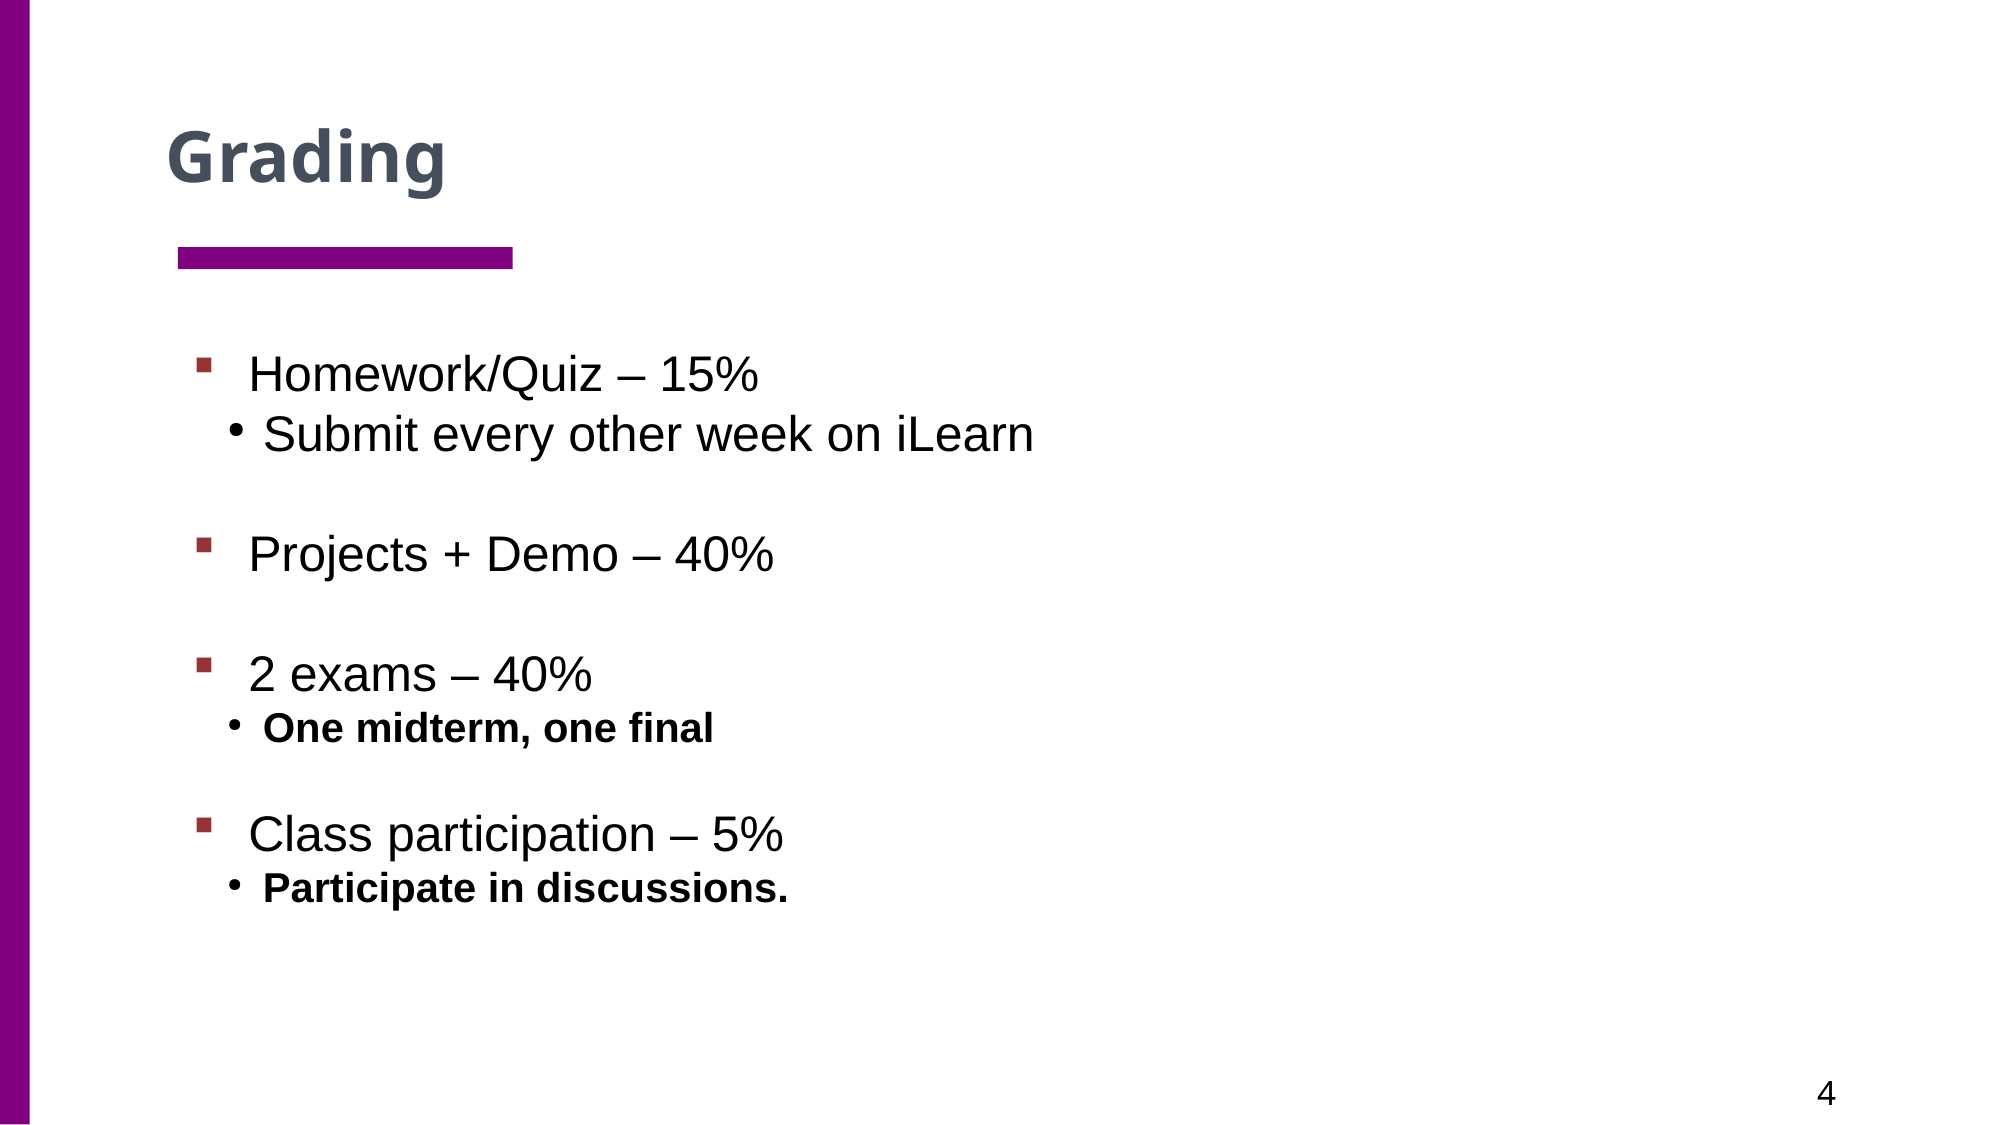

Grading
Homework/Quiz – 15%
Submit every other week on iLearn
Projects + Demo – 40%
2 exams – 40%
One midterm, one final
Class participation – 5%
Participate in discussions.